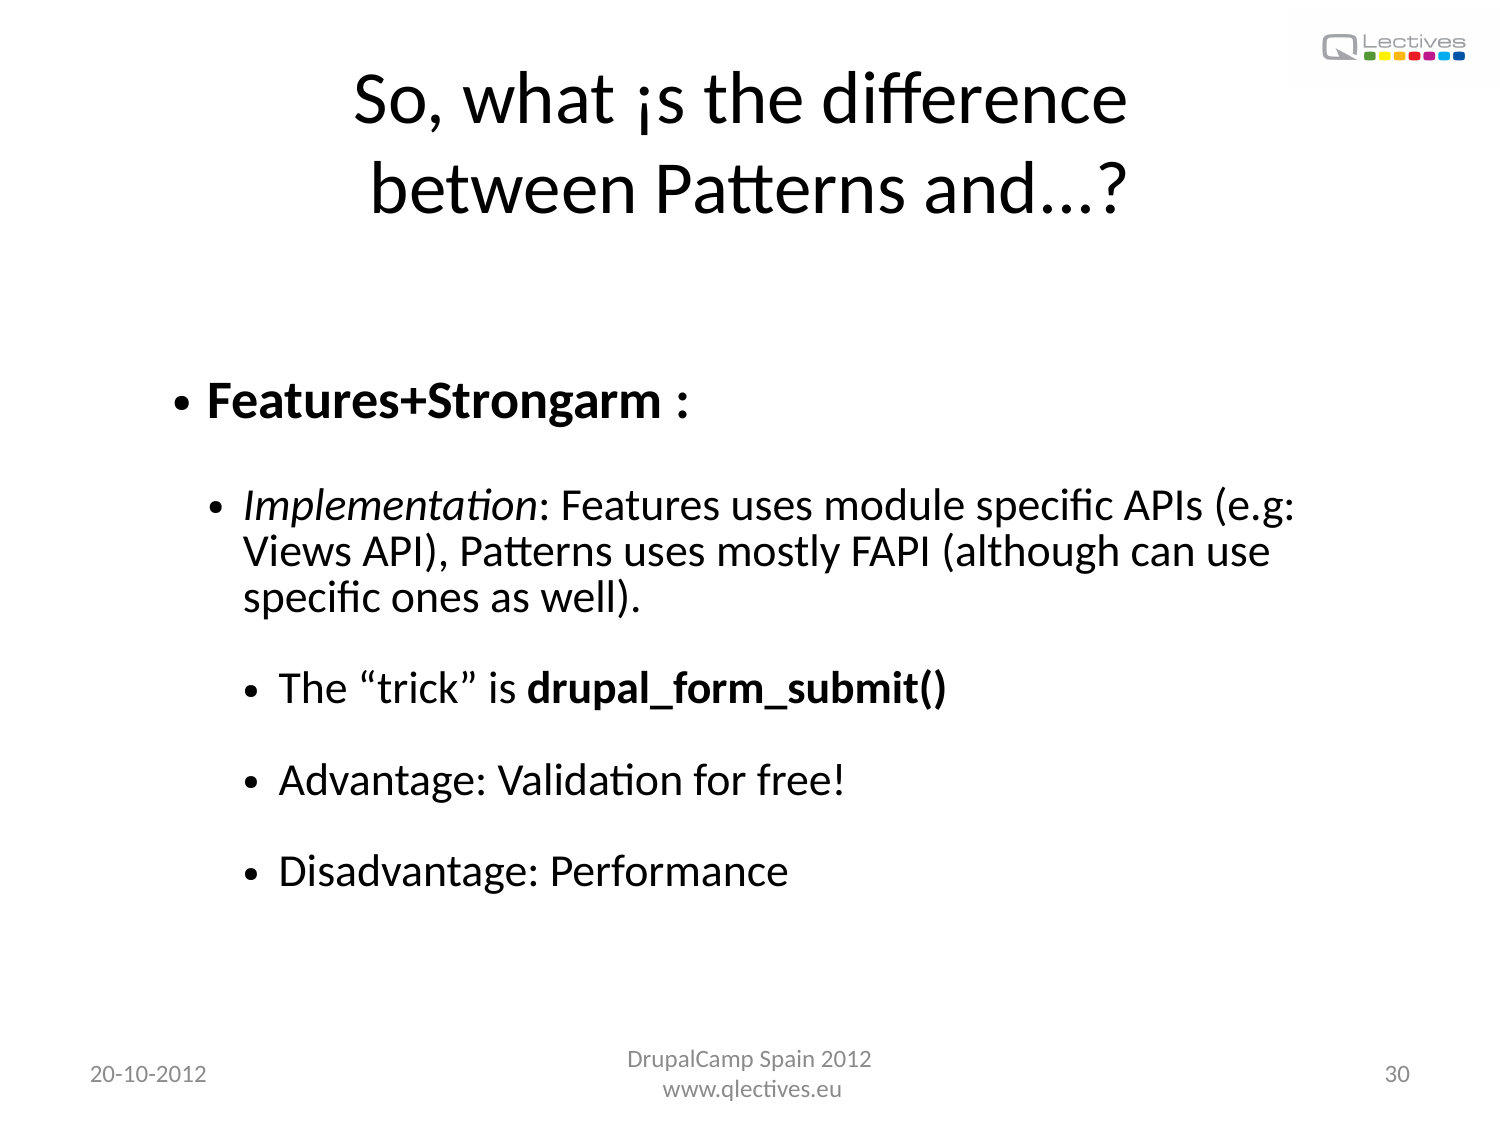

So, what ¡s the difference
between Patterns and...?
Features+Strongarm :
Implementation: Features uses module specific APIs (e.g: Views API), Patterns uses mostly FAPI (although can use specific ones as well).
The “trick” is drupal_form_submit()
Advantage: Validation for free!
Disadvantage: Performance
20-10-2012
DrupalCamp Spain 2012
 www.qlectives.eu